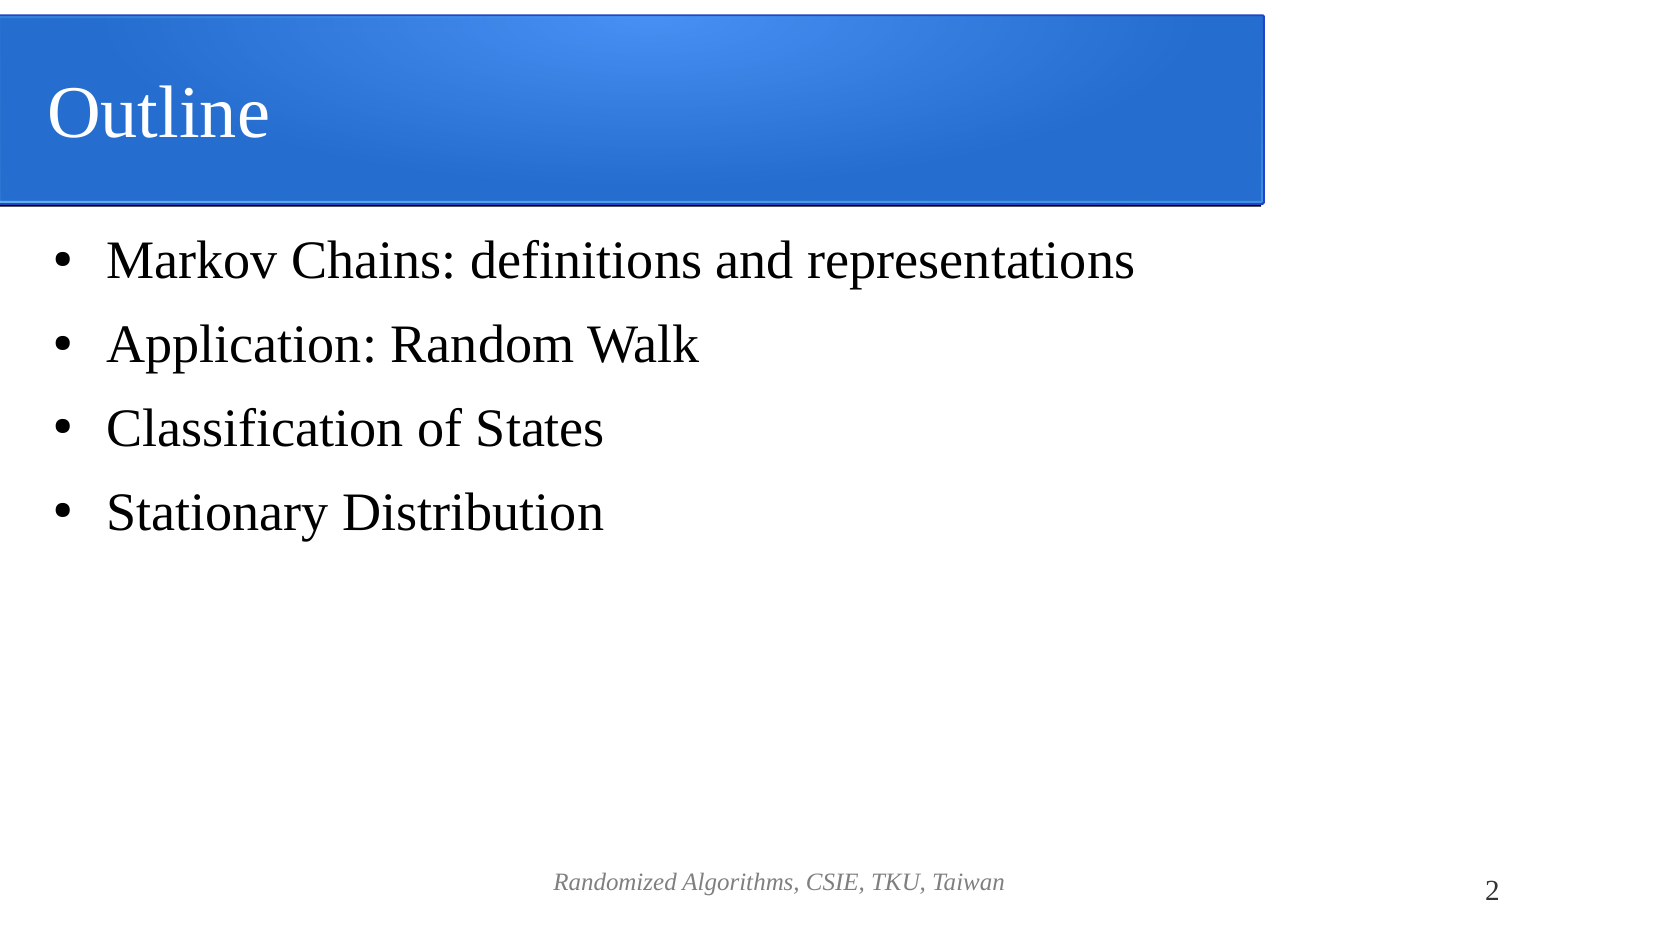

# Outline
Markov Chains: definitions and representations
Application: Random Walk
Classification of States
Stationary Distribution
Randomized Algorithms, CSIE, TKU, Taiwan
2